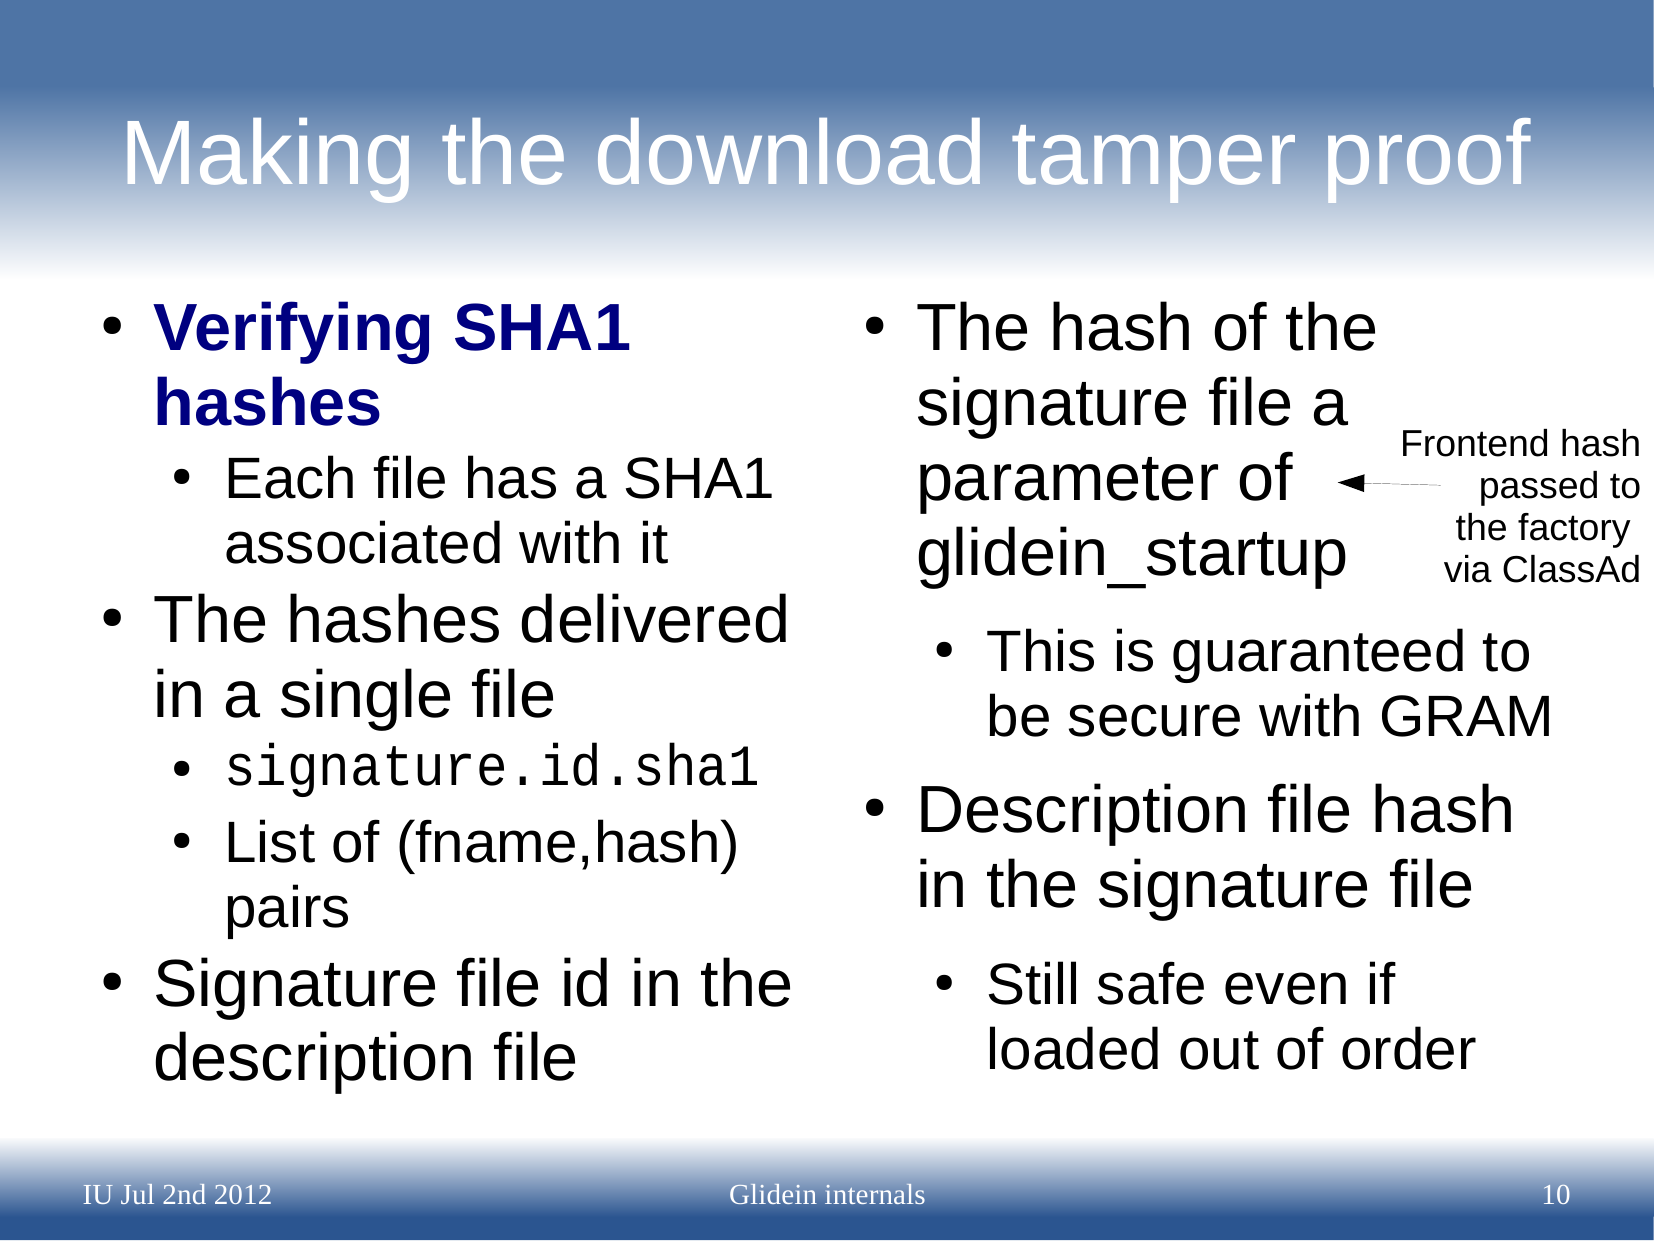

# Making the download tamper proof
Verifying SHA1 hashes
Each file has a SHA1 associated with it
The hashes delivered in a single file
signature.id.sha1
List of (fname,hash) pairs
Signature file id in the description file
The hash of the signature file a parameter of glidein_startup
This is guaranteed to be secure with GRAM
Description file hash in the signature file
Still safe even if loaded out of order
Frontend hash
passed to
the factory
via ClassAd
IU Jul 2nd 2012
Glidein internals
10